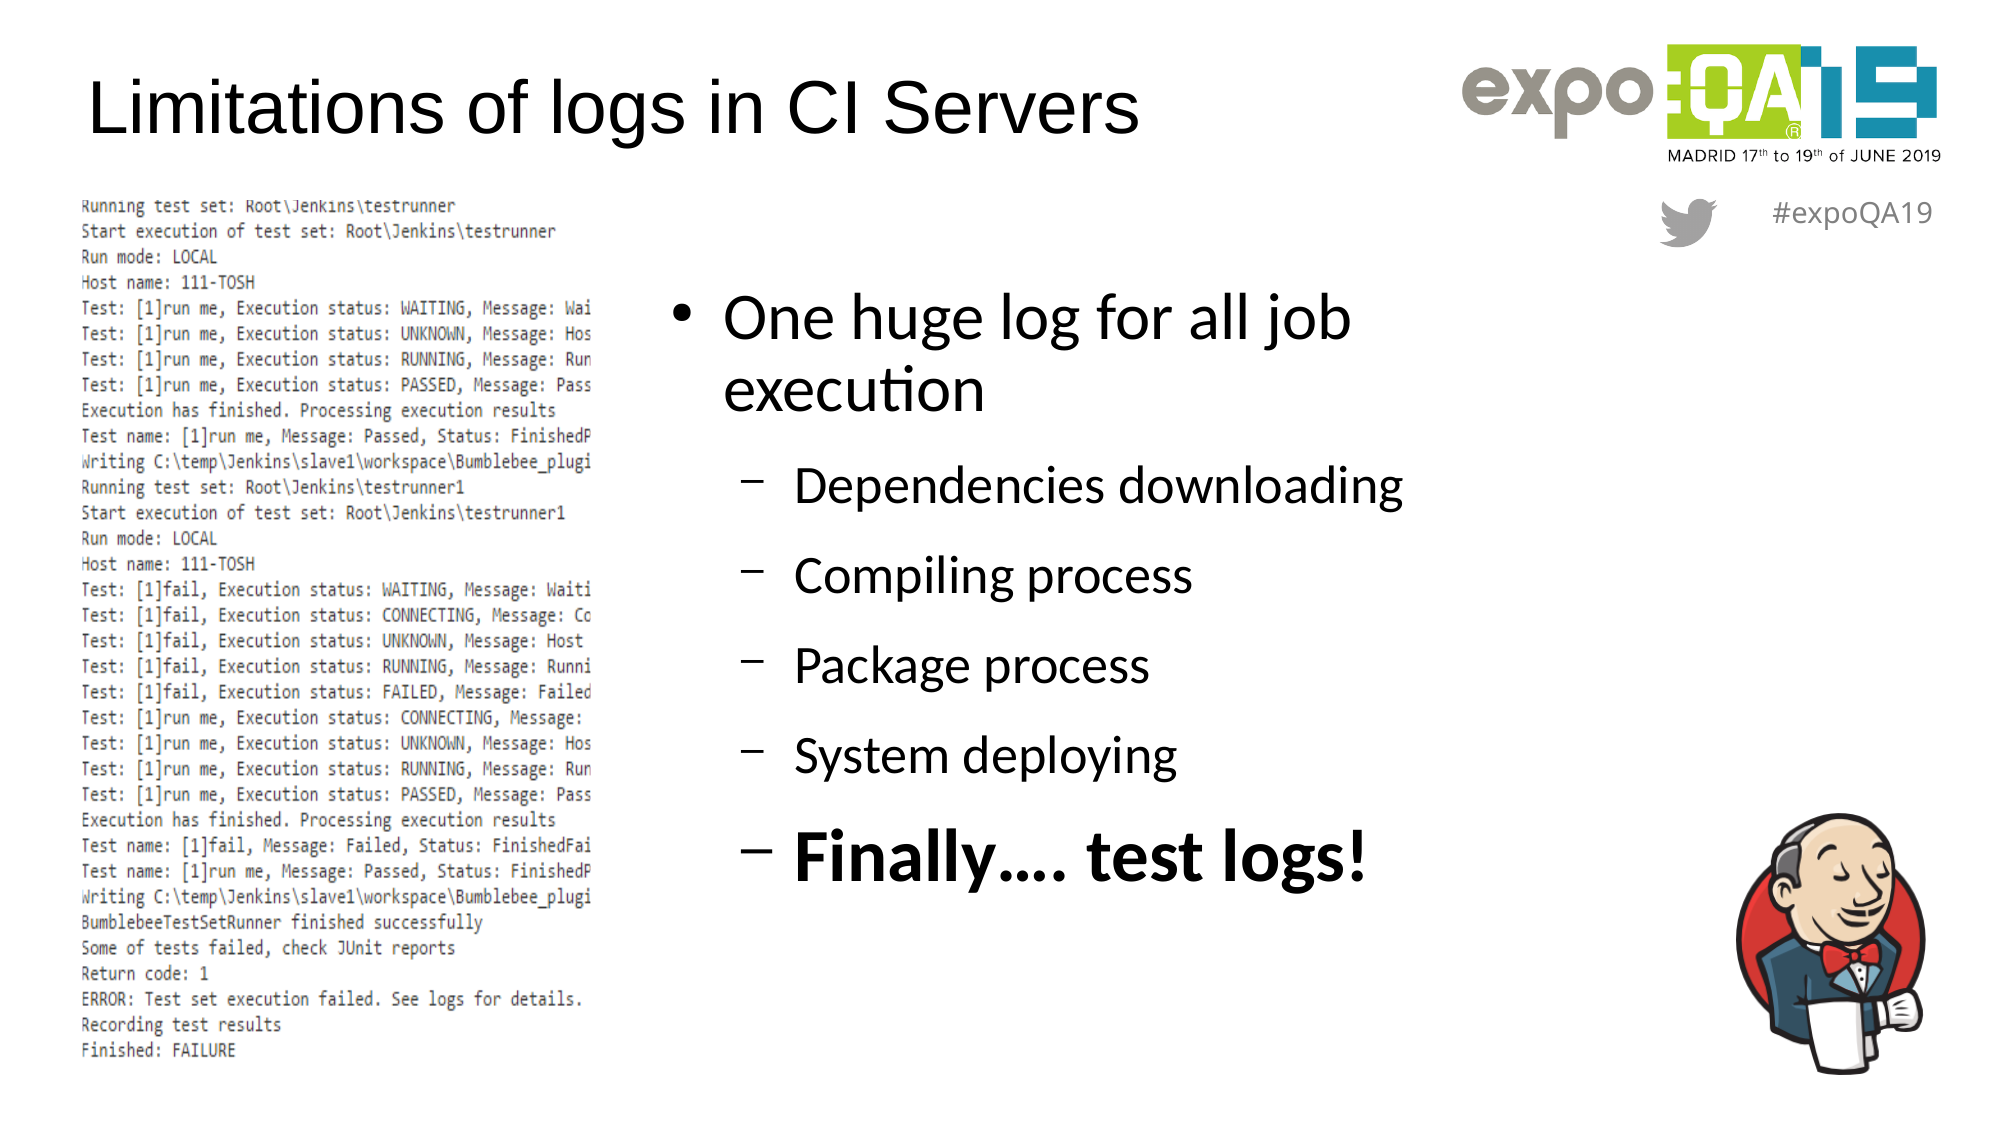

# Limitations of logs in CI Servers
One huge log for all job execution
Dependencies downloading
Compiling process
Package process
System deploying
Finally…. test logs!